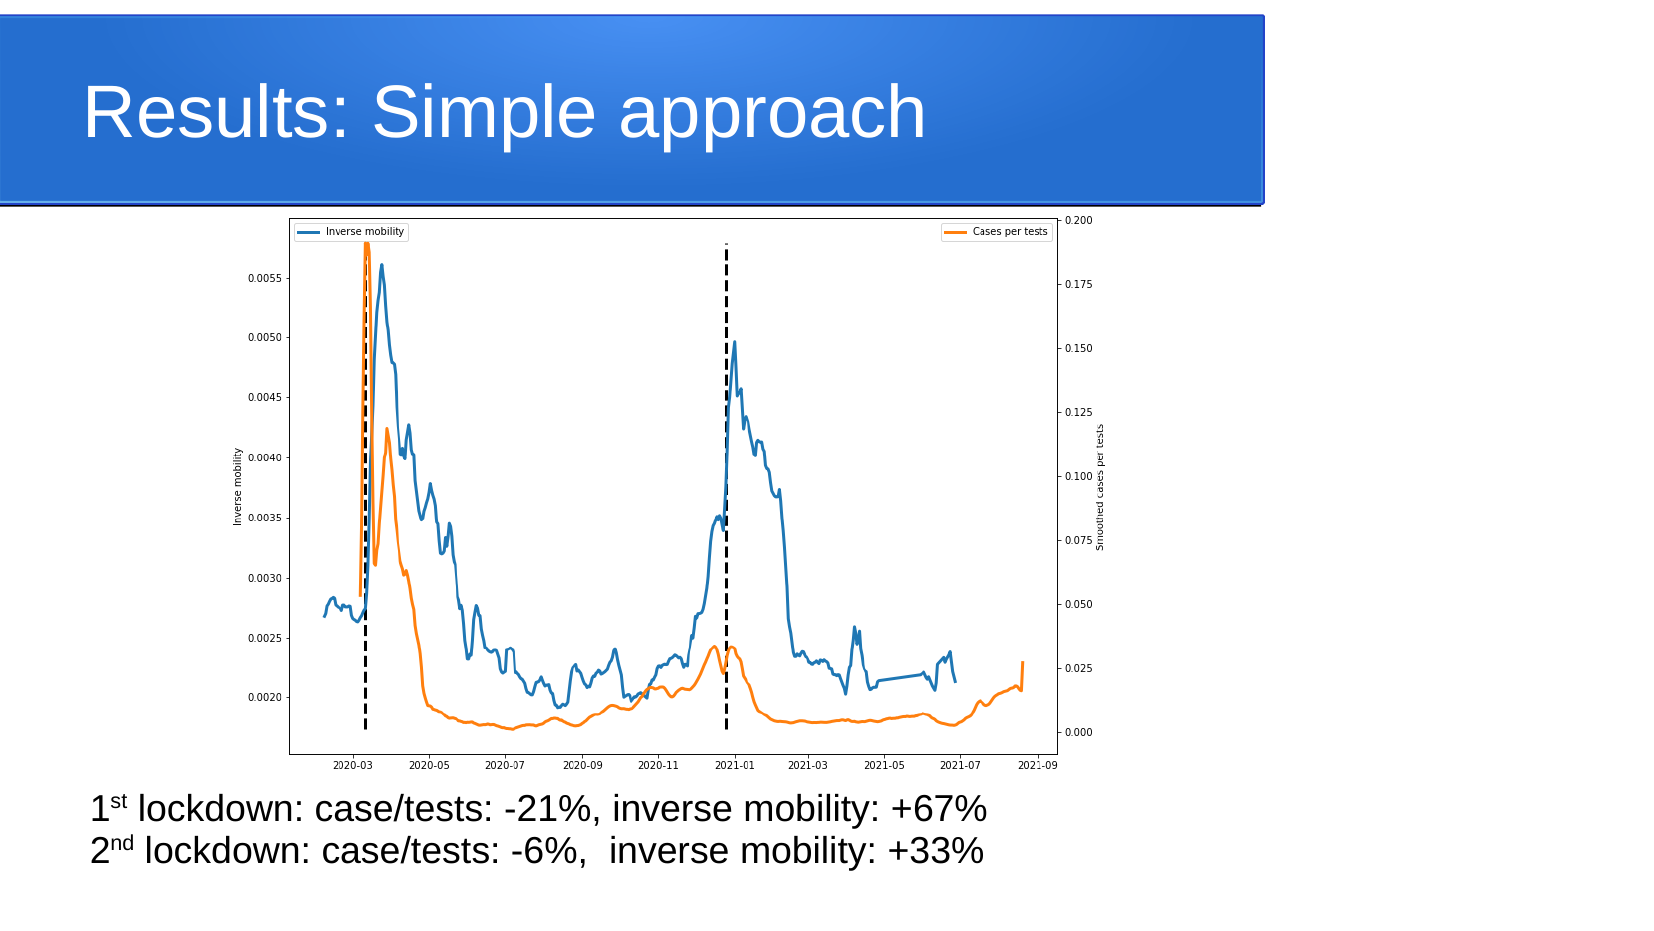

# Results: Simple approach
1st lockdown: case/tests: -21%, inverse mobility: +67%
2nd lockdown: case/tests: -6%, inverse mobility: +33%